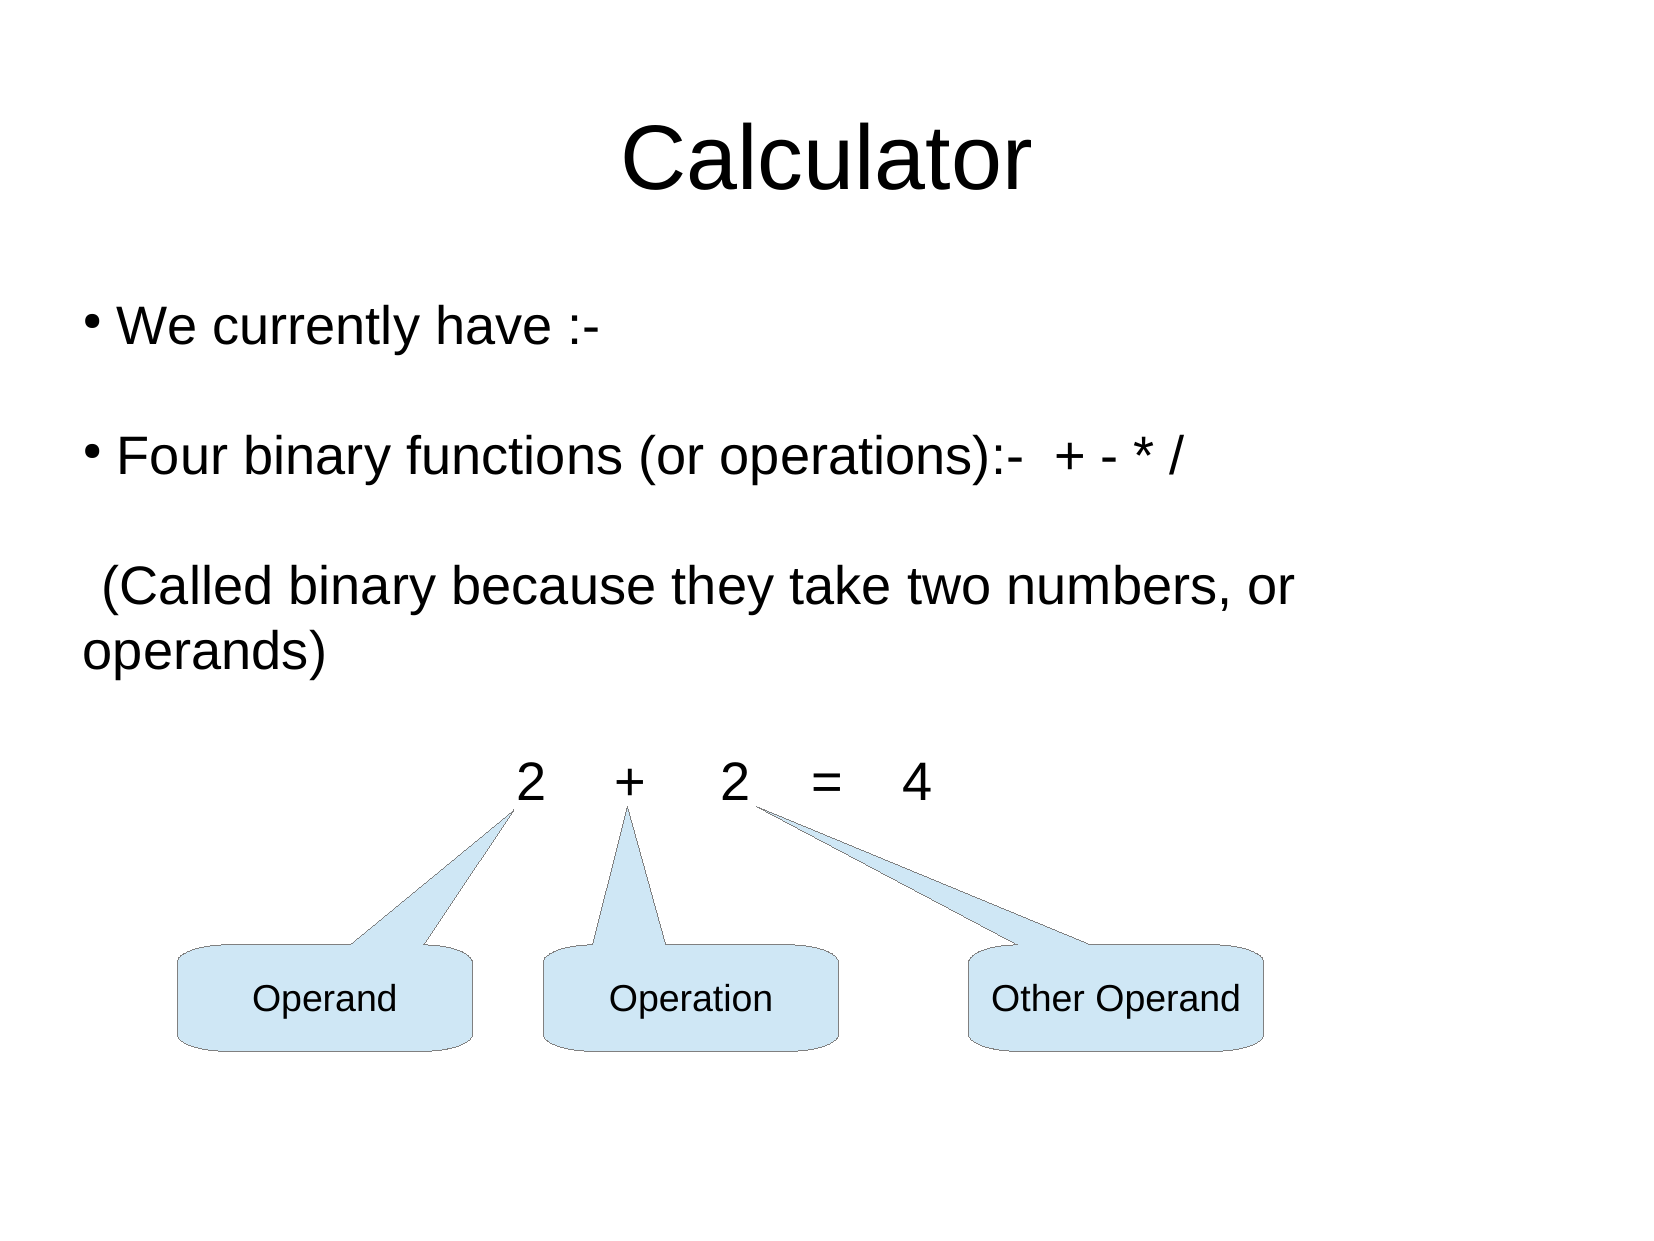

# Calculator
 We currently have :-
 Four binary functions (or operations):- + - * /
(Called binary because they take two numbers, or operands)
	 2	 + 2 = 4
Operand
Operation
Other Operand